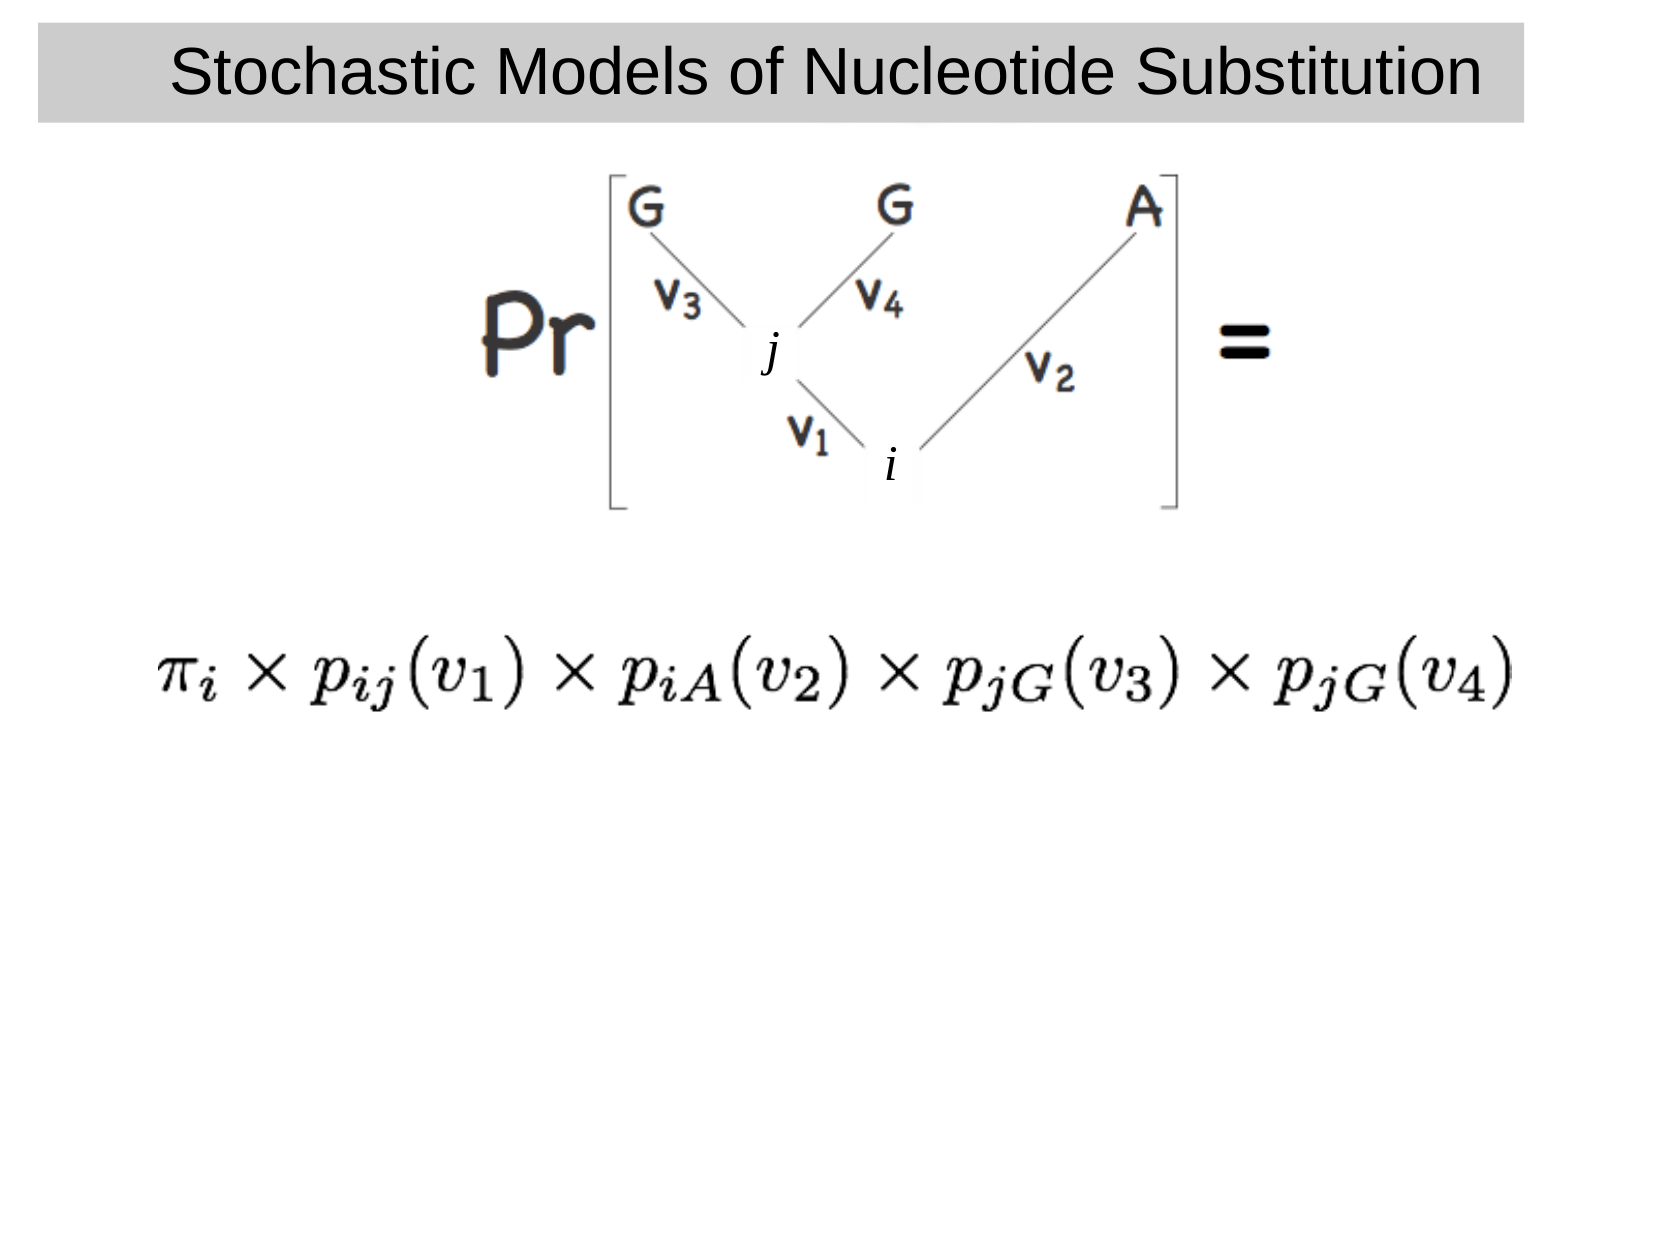

Stochastic Models of Nucleotide Substitution
j
i
Stationary frequencies
Transition probabilities